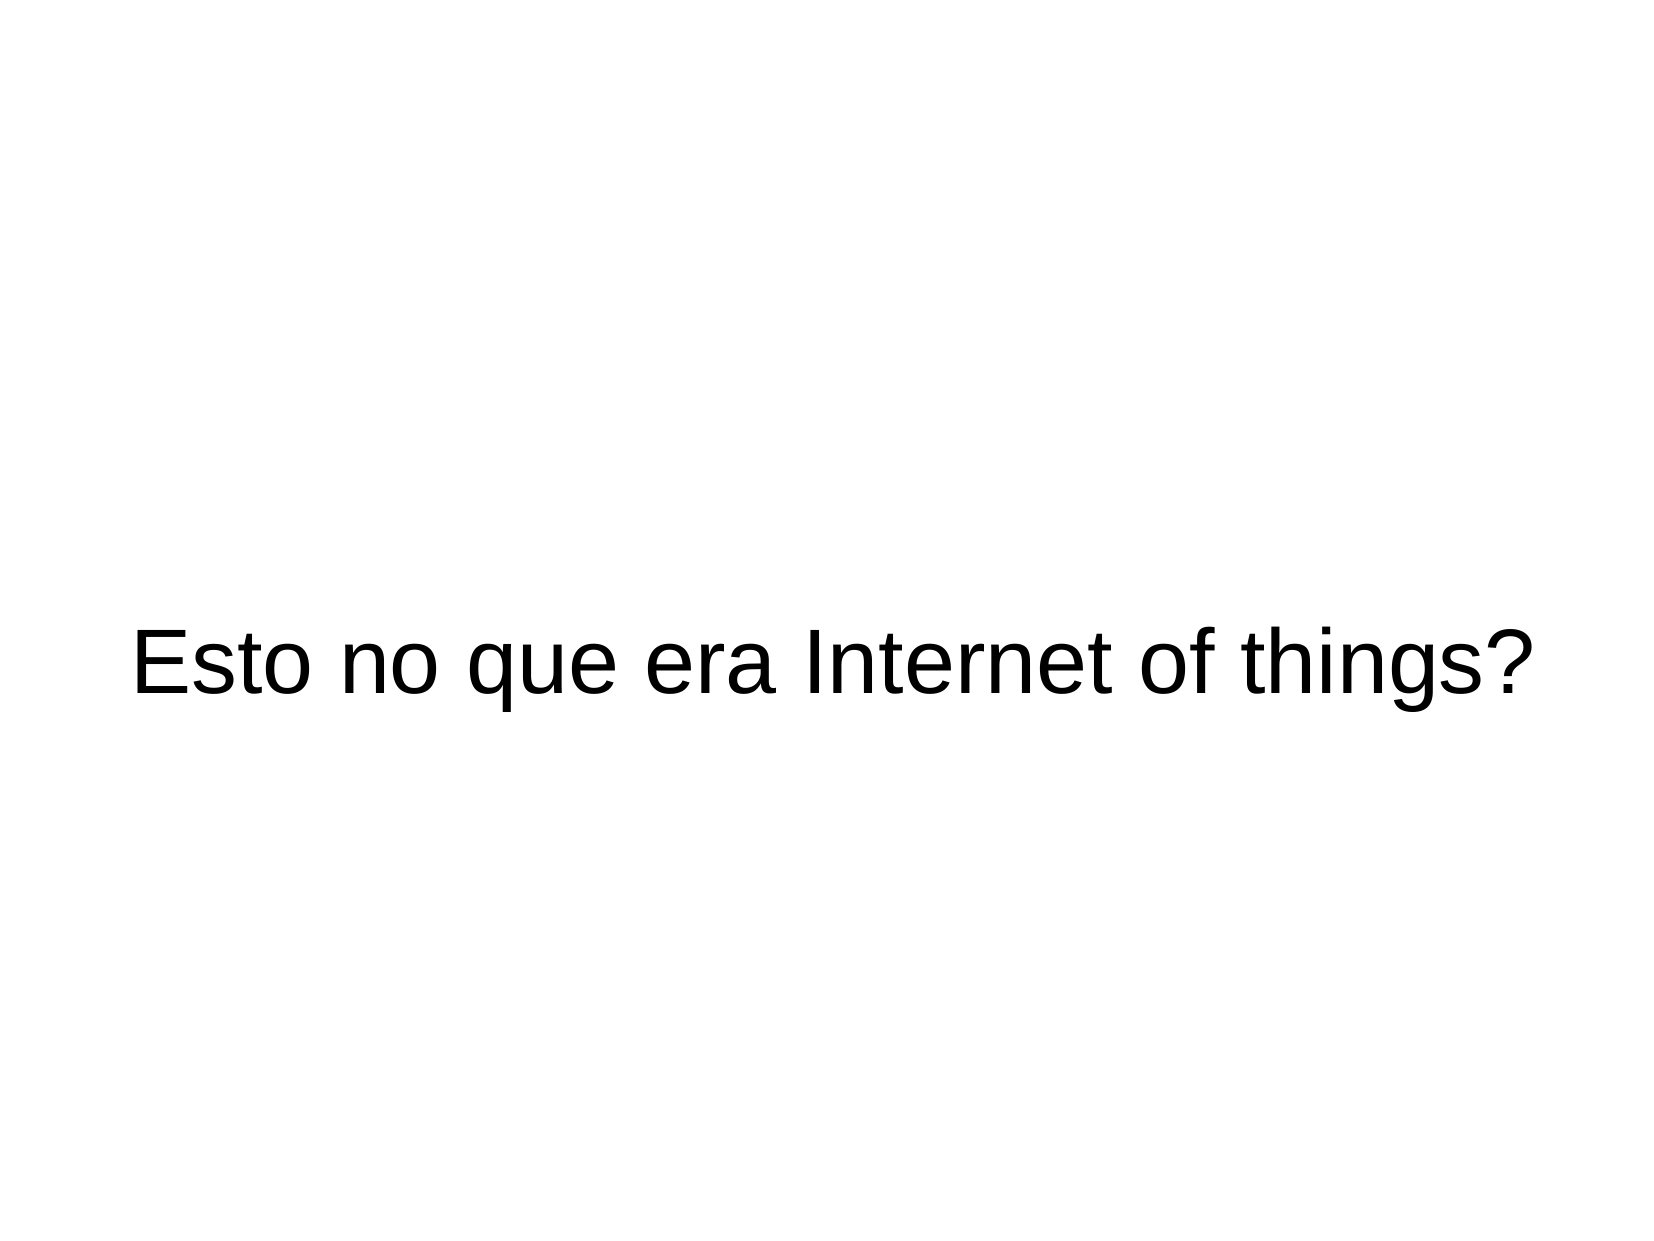

# Esto no que era Internet of things?